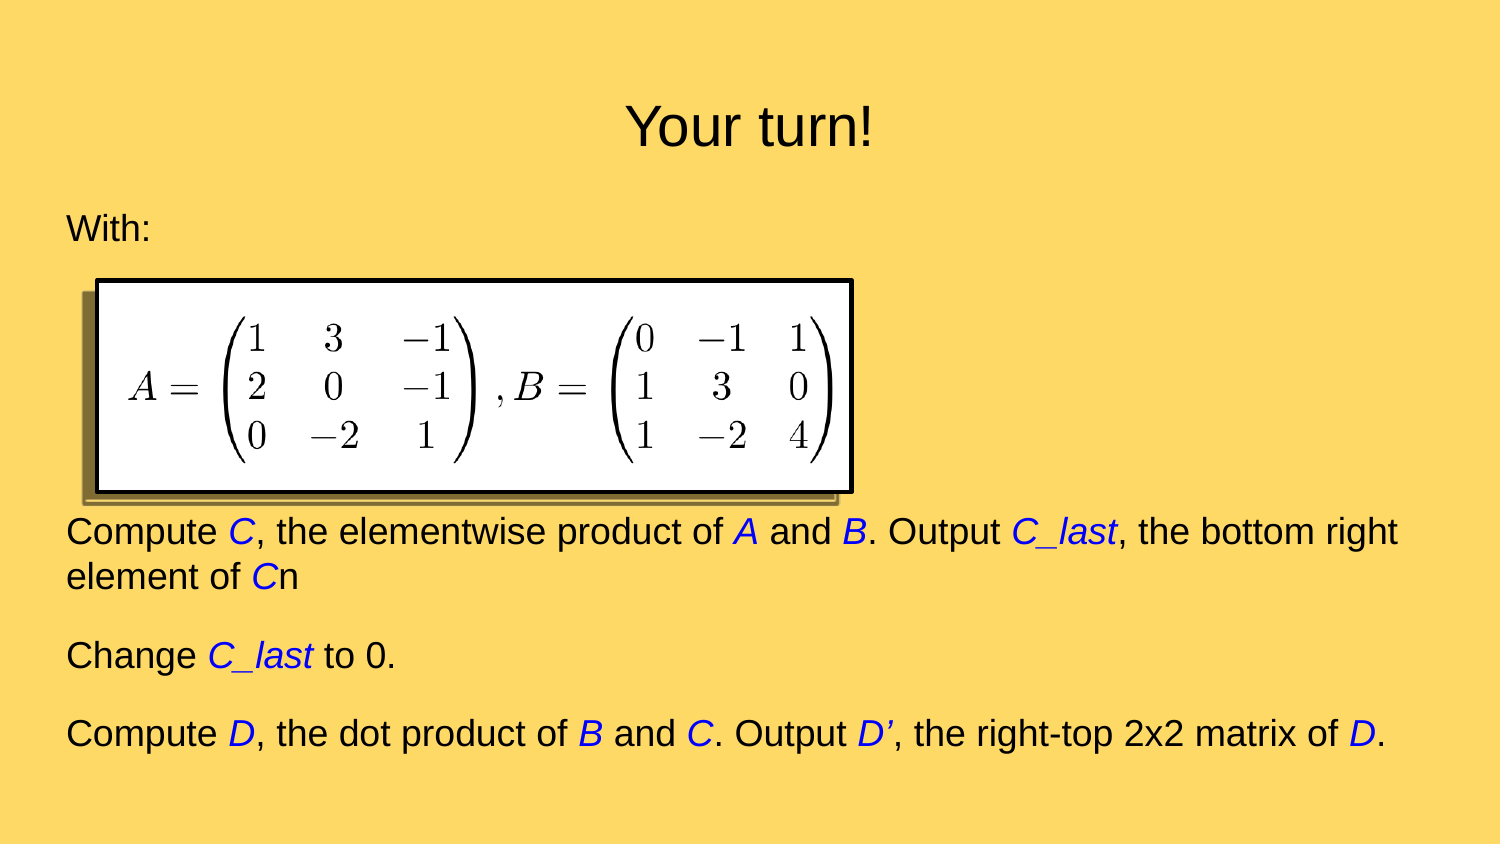

# Your turn!
With:
Compute C, the elementwise product of A and B. Output C_last, the bottom right element of Cn
Change C_last to 0.
Compute D, the dot product of B and C. Output D’, the right-top 2x2 matrix of D.